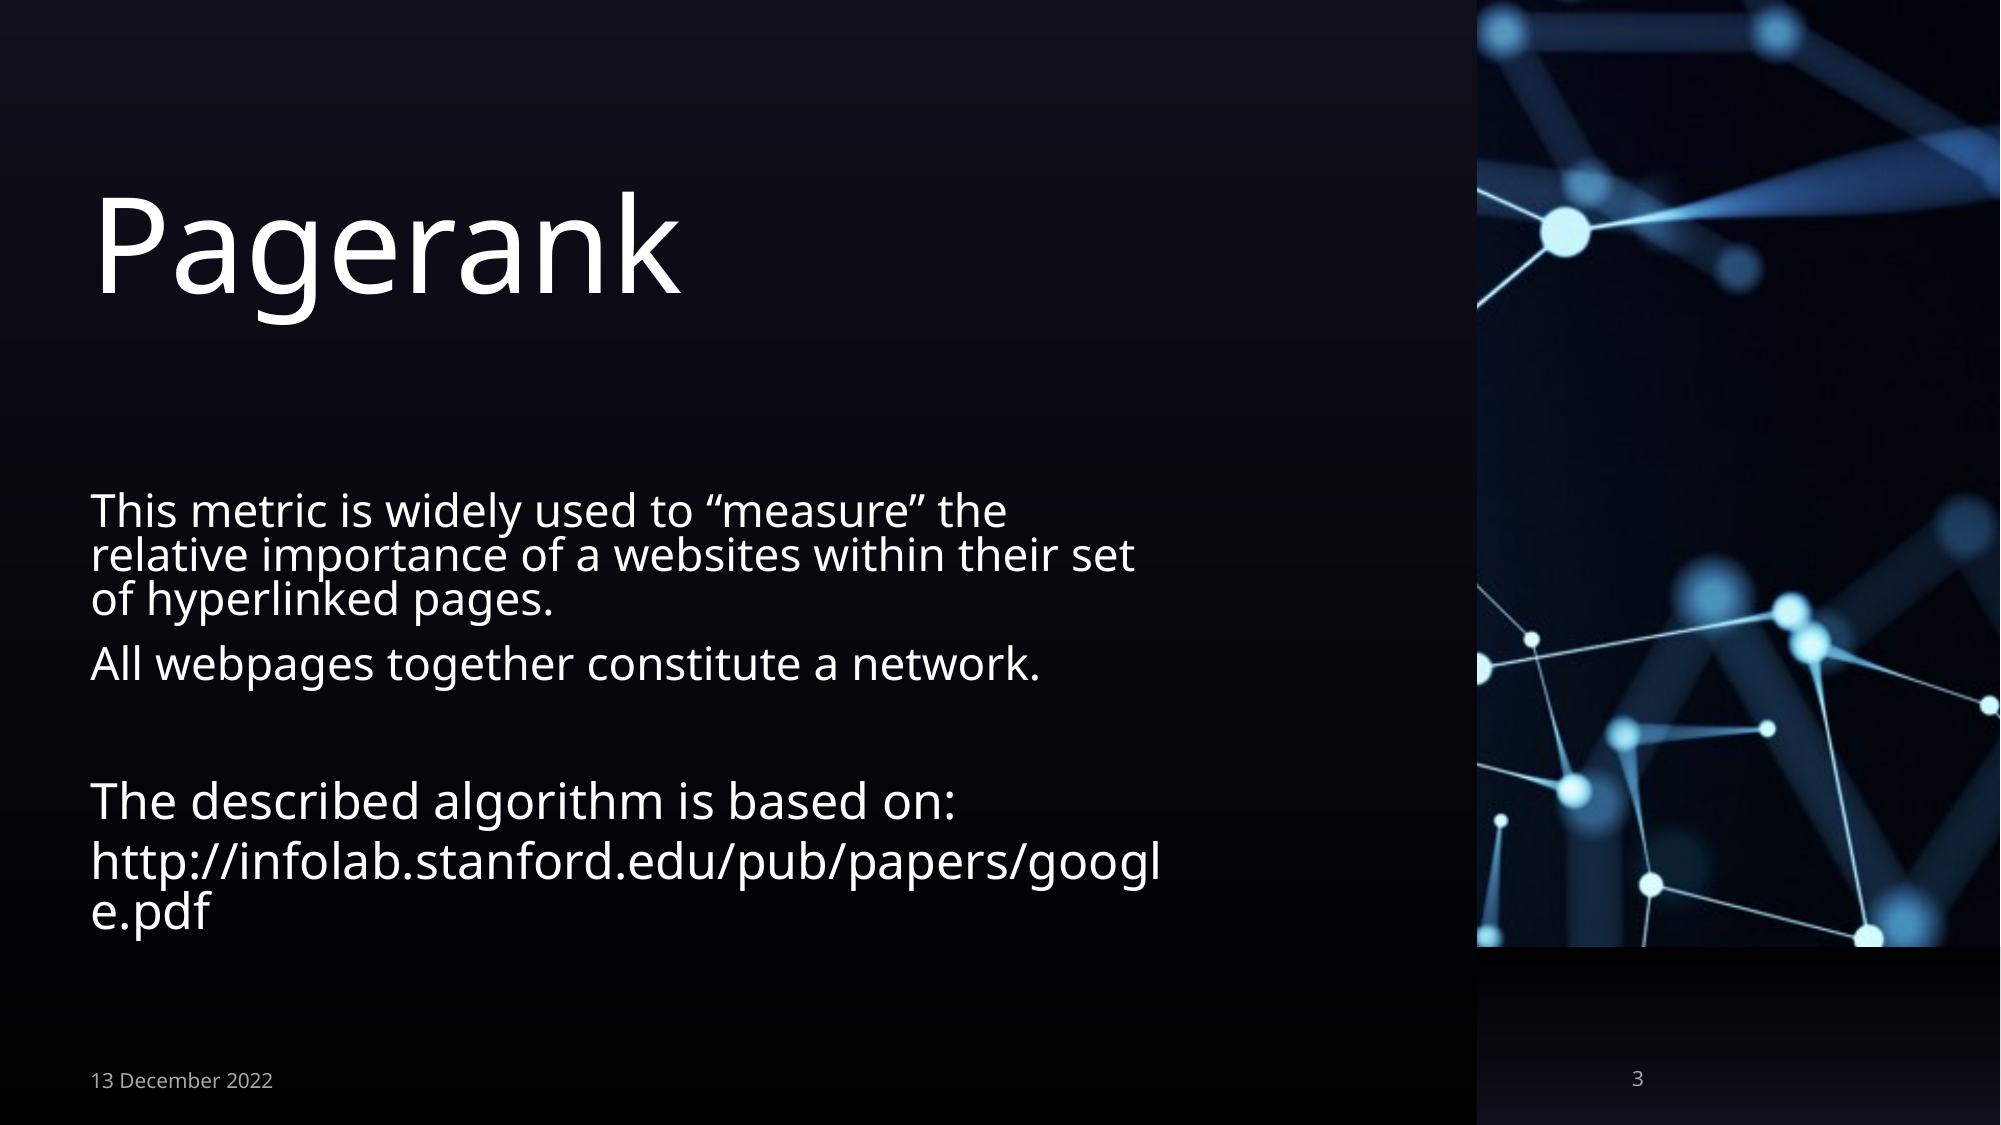

# Pagerank
This metric is widely used to “measure” the relative importance of a websites within their set of hyperlinked pages.
All webpages together constitute a network.
The described algorithm is based on: http://infolab.stanford.edu/pub/papers/google.pdf
13 December 2022